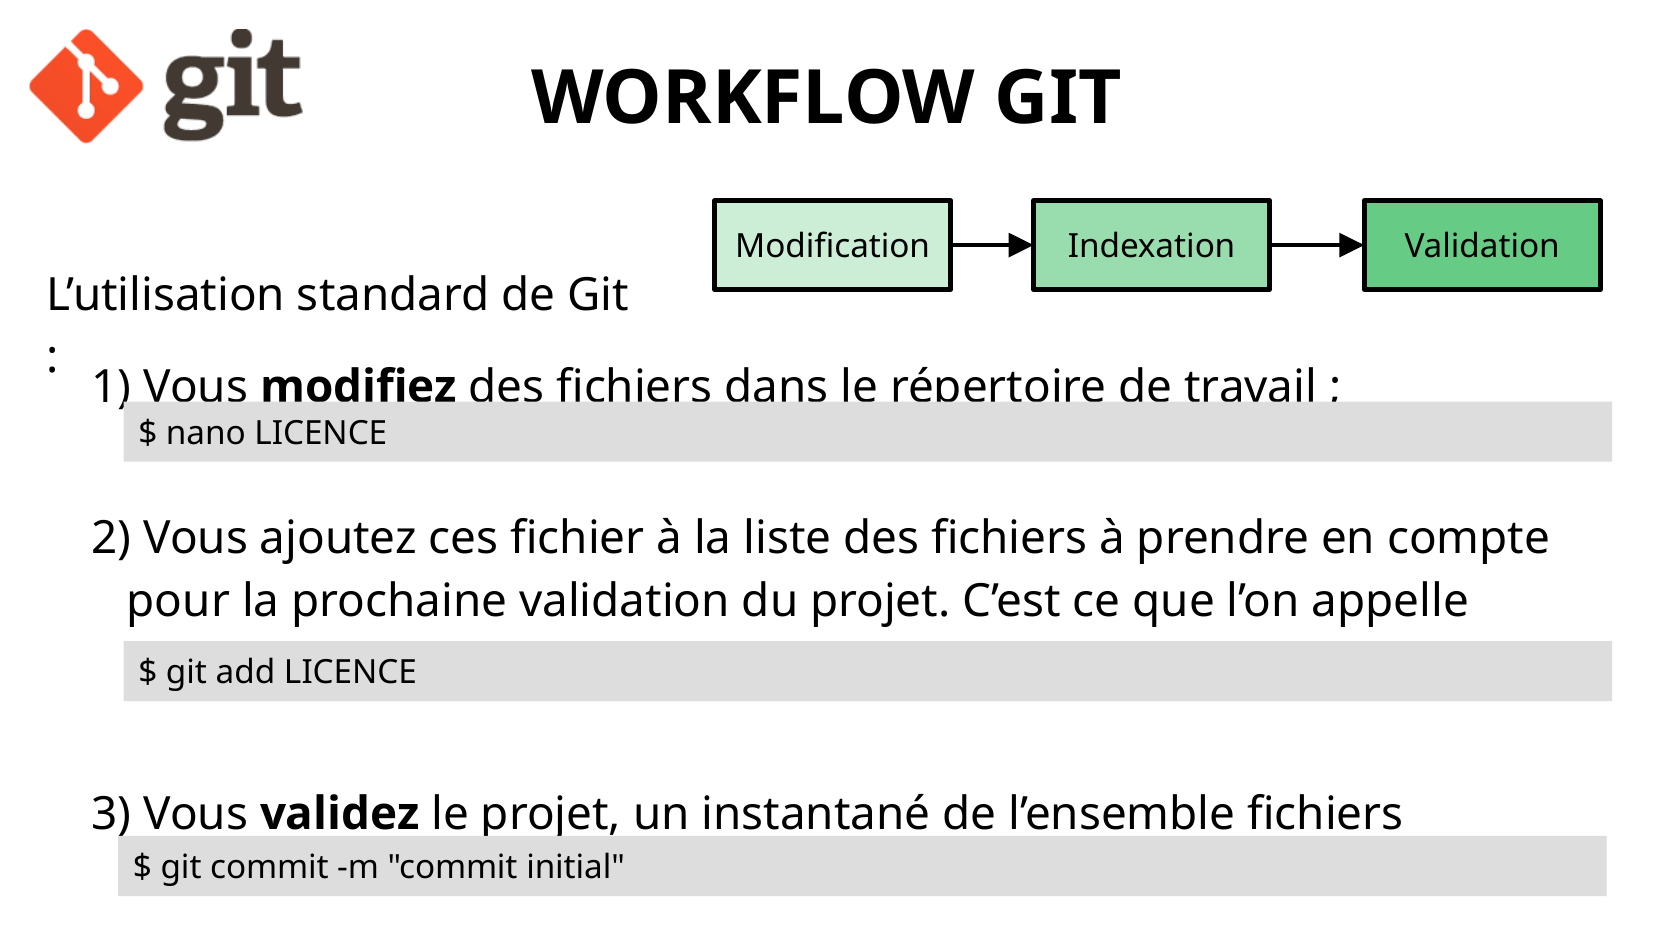

WORKFLOW Git
 Vous modifiez des fichiers dans le répertoire de travail ;
 Vous ajoutez ces fichier à la liste des fichiers à prendre en compte pour la prochaine validation du projet. C’est ce que l’on appelle indexez les fichiers ;
 Vous validez le projet, un instantané de l’ensemble fichiers indexés est créé dans la base GIT.
Modification
Indexation
Validation
L’utilisation standard de Git :
$ nano LICENCE
$ git add LICENCE
$ git commit -m "commit initial"